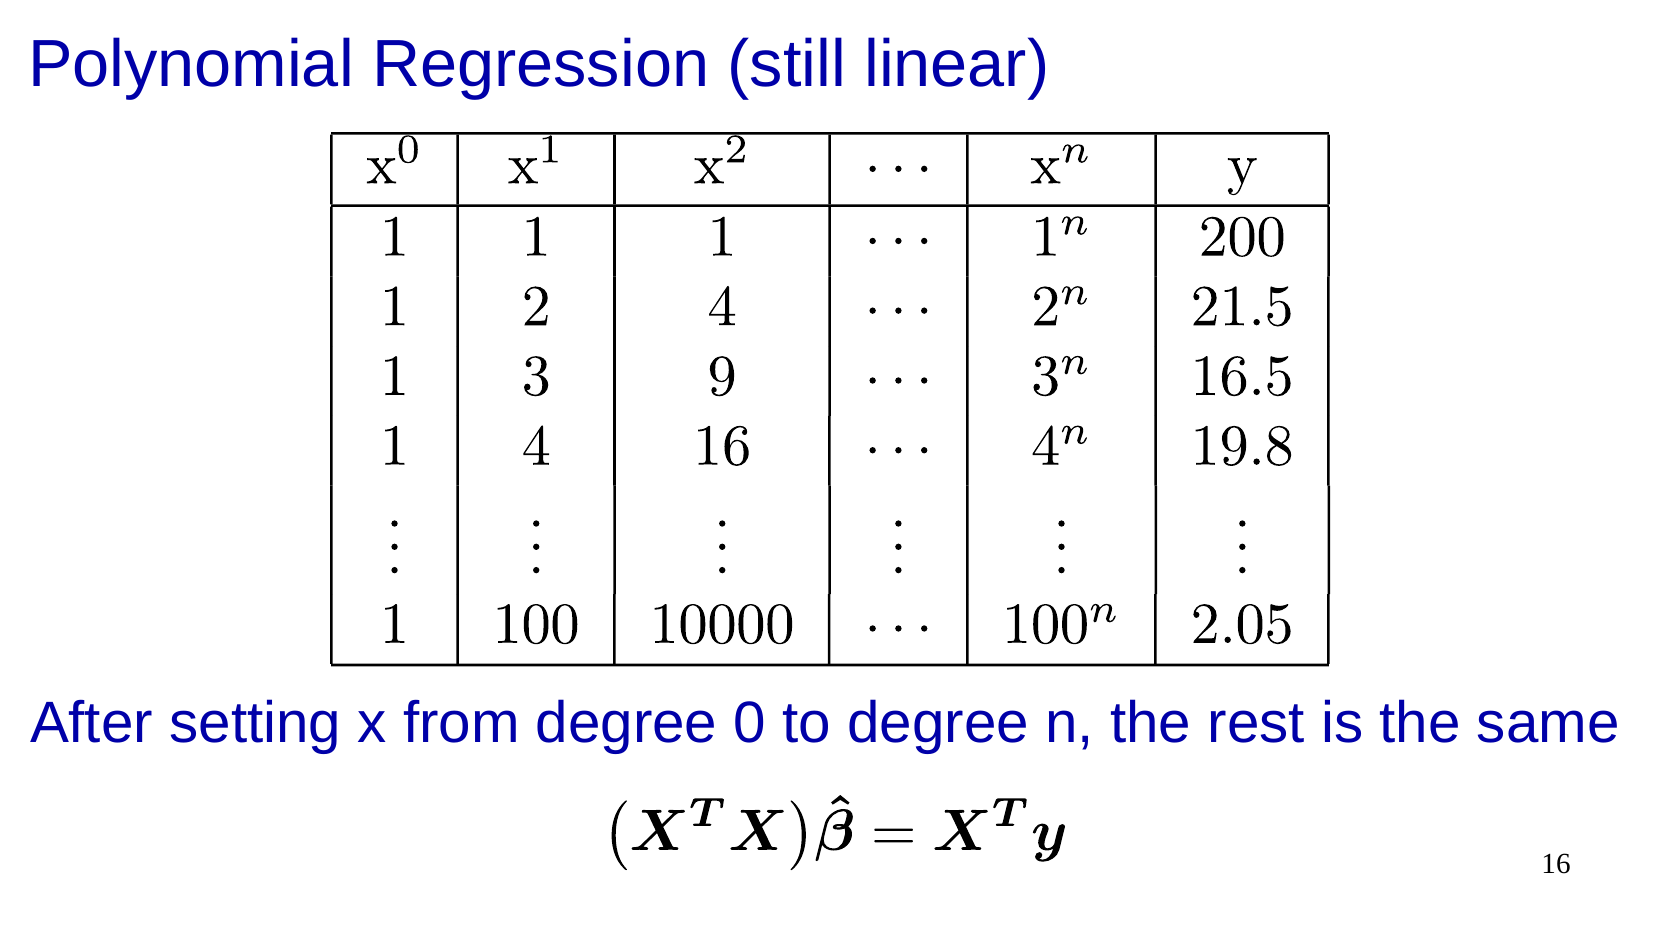

# Polynomial Regression (still linear)
After setting x from degree 0 to degree n, the rest is the same
16